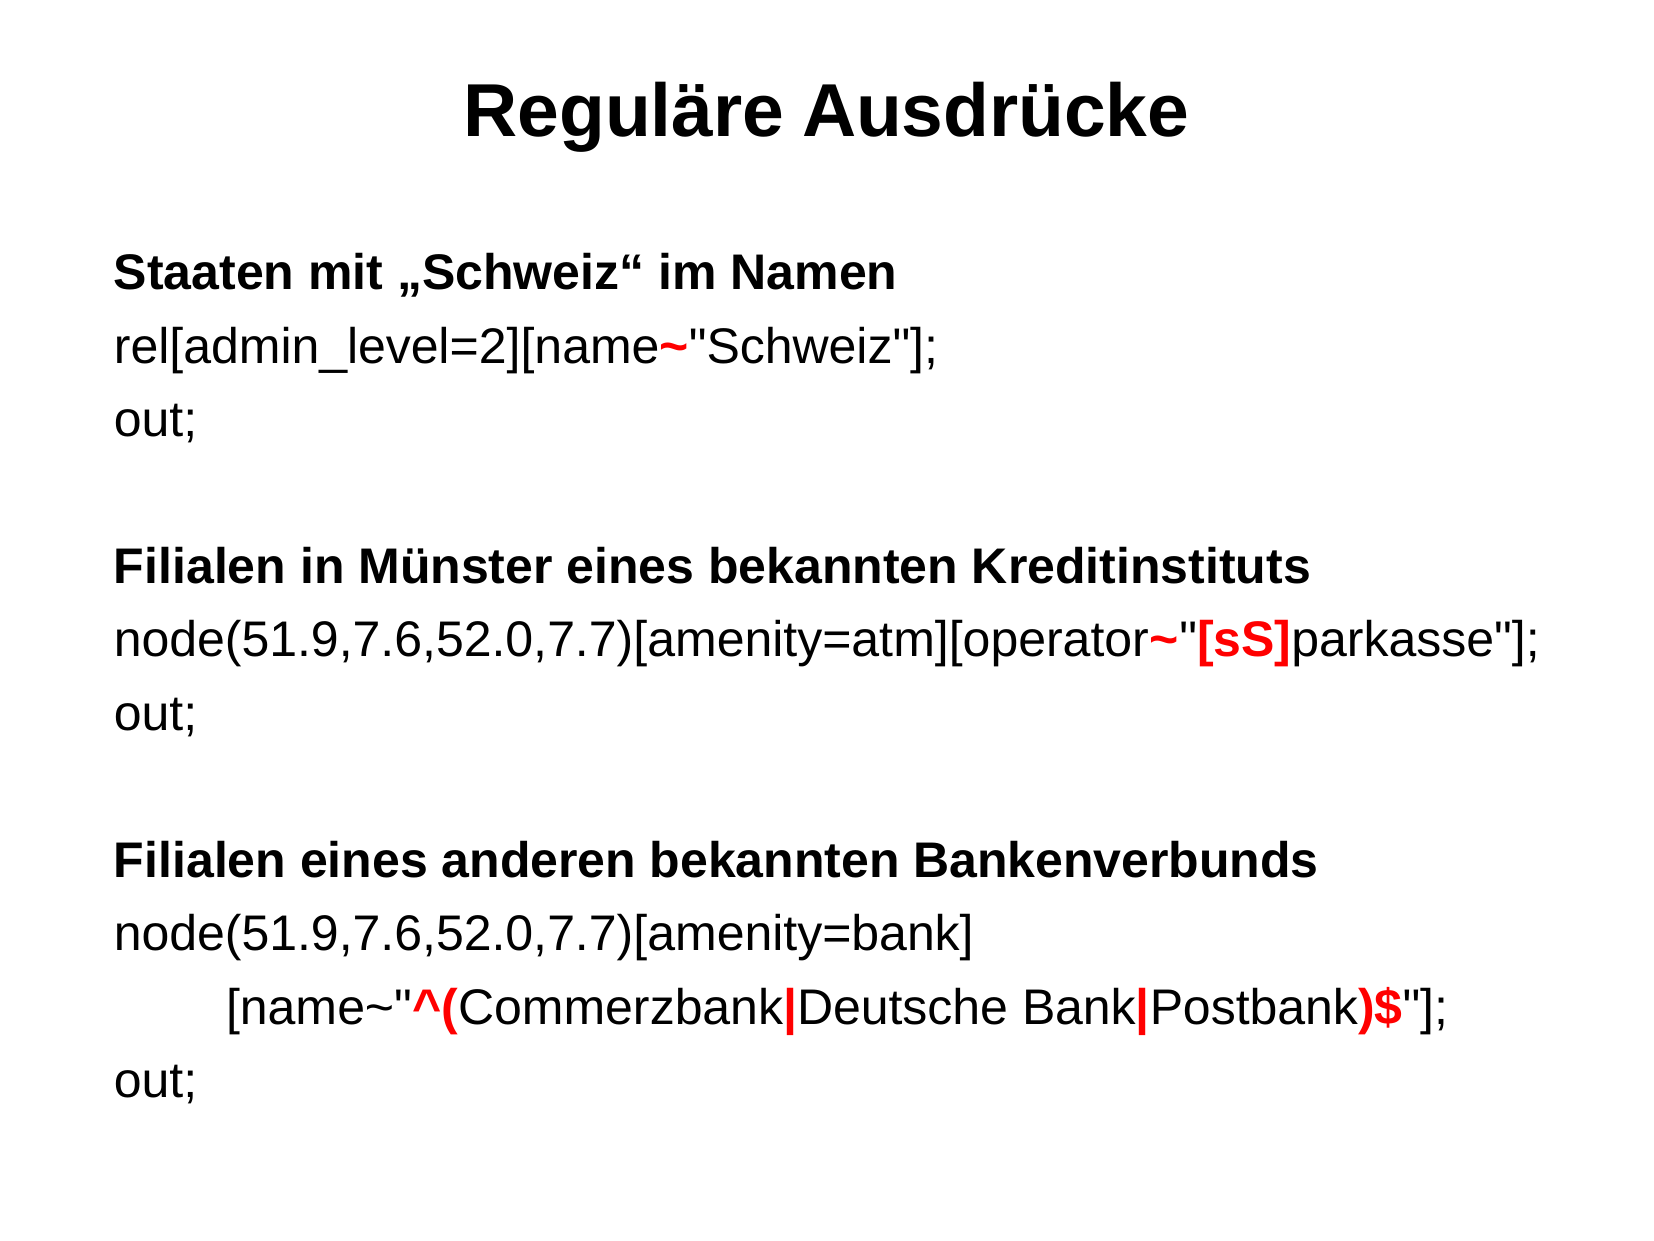

Reguläre Ausdrücke
Staaten mit „Schweiz“ im Namen
rel[admin_level=2][name~"Schweiz"];
out;
Filialen in Münster eines bekannten Kreditinstituts
node(51.9,7.6,52.0,7.7)[amenity=atm][operator~"[sS]parkasse"];
out;
Filialen eines anderen bekannten Bankenverbunds
node(51.9,7.6,52.0,7.7)[amenity=bank]
 [name~"^(Commerzbank|Deutsche Bank|Postbank)$"];
out;